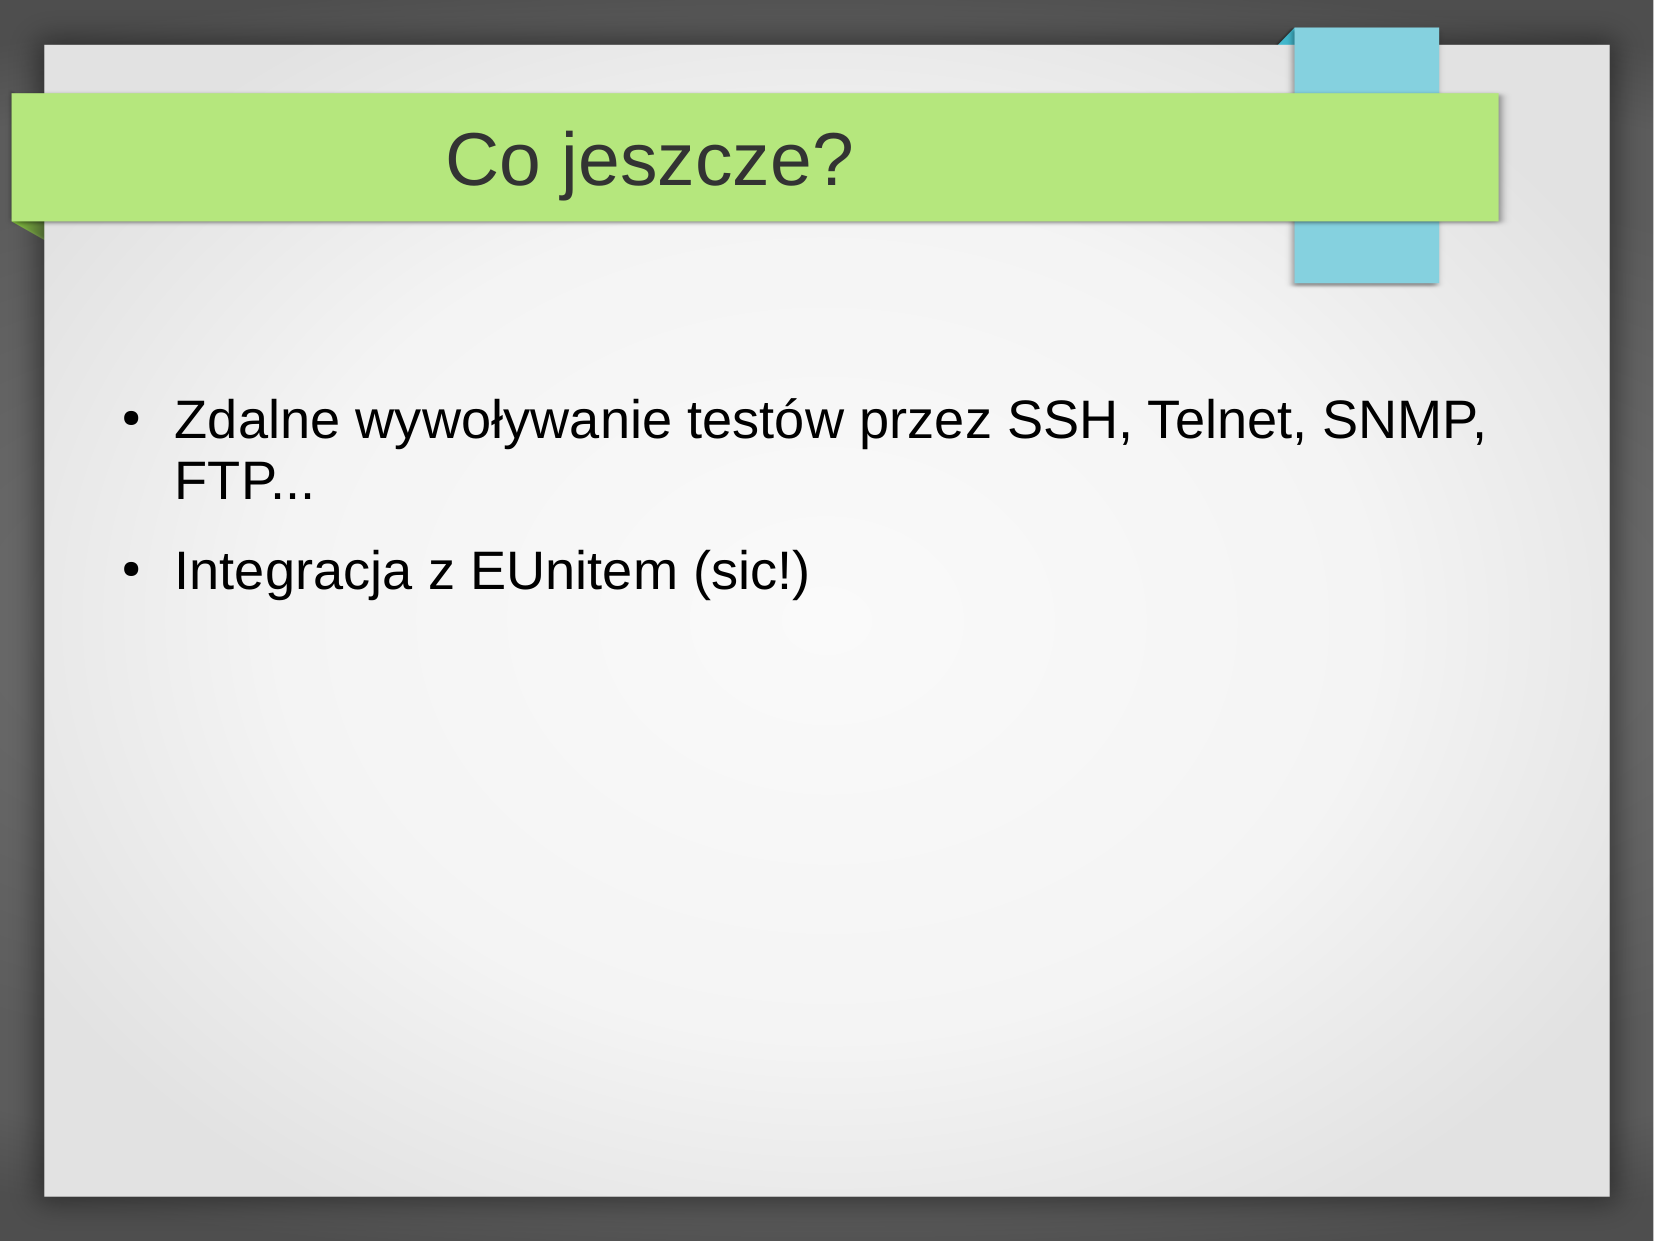

# Co jeszcze?
Zdalne wywoływanie testów przez SSH, Telnet, SNMP, FTP...
Integracja z EUnitem (sic!)